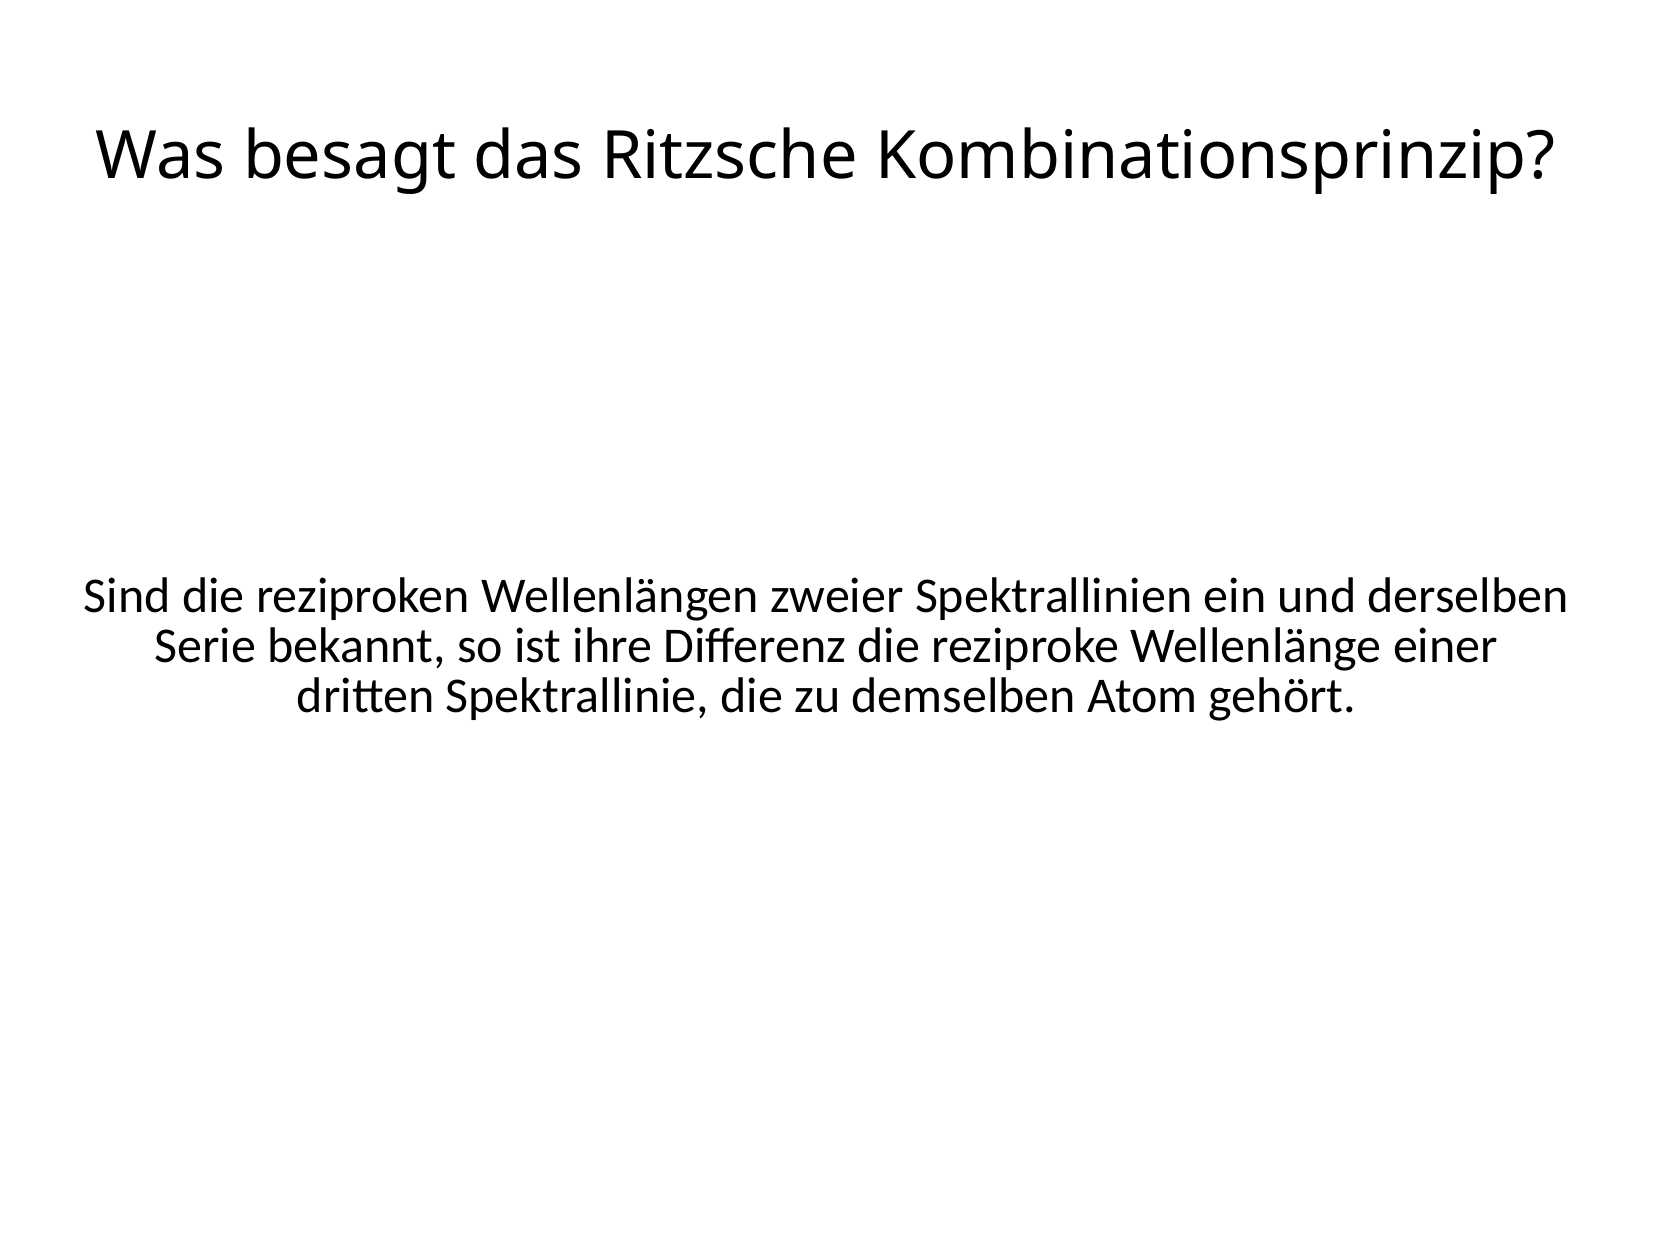

# Was besagt das Ritzsche Kombinationsprinzip?
Sind die reziproken Wellenlängen zweier Spektrallinien ein und derselben Serie bekannt, so ist ihre Differenz die reziproke Wellenlänge einer dritten Spektrallinie, die zu demselben Atom gehört.